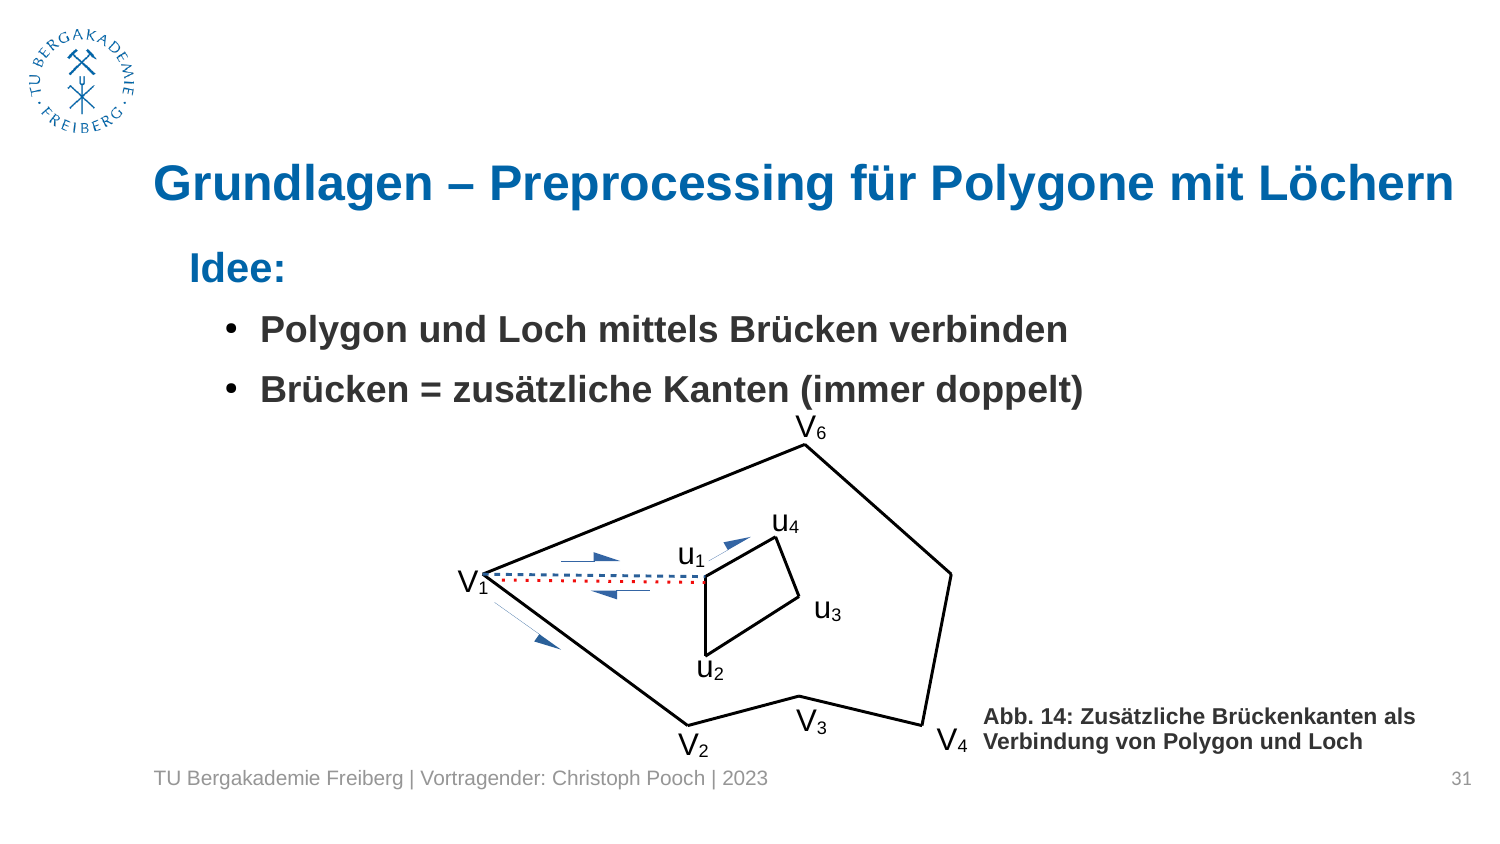

# Grundlagen – Preprocessing für Polygone mit Löchern
Idee:
Polygon und Loch mittels Brücken verbinden
Brücken = zusätzliche Kanten (immer doppelt)
V6
u4
u1
V1
u3
u2
Abb. 14: Zusätzliche Brückenkanten als Verbindung von Polygon und Loch
V3
V4
V2
TU Bergakademie Freiberg | Vortragender: Christoph Pooch | 2023